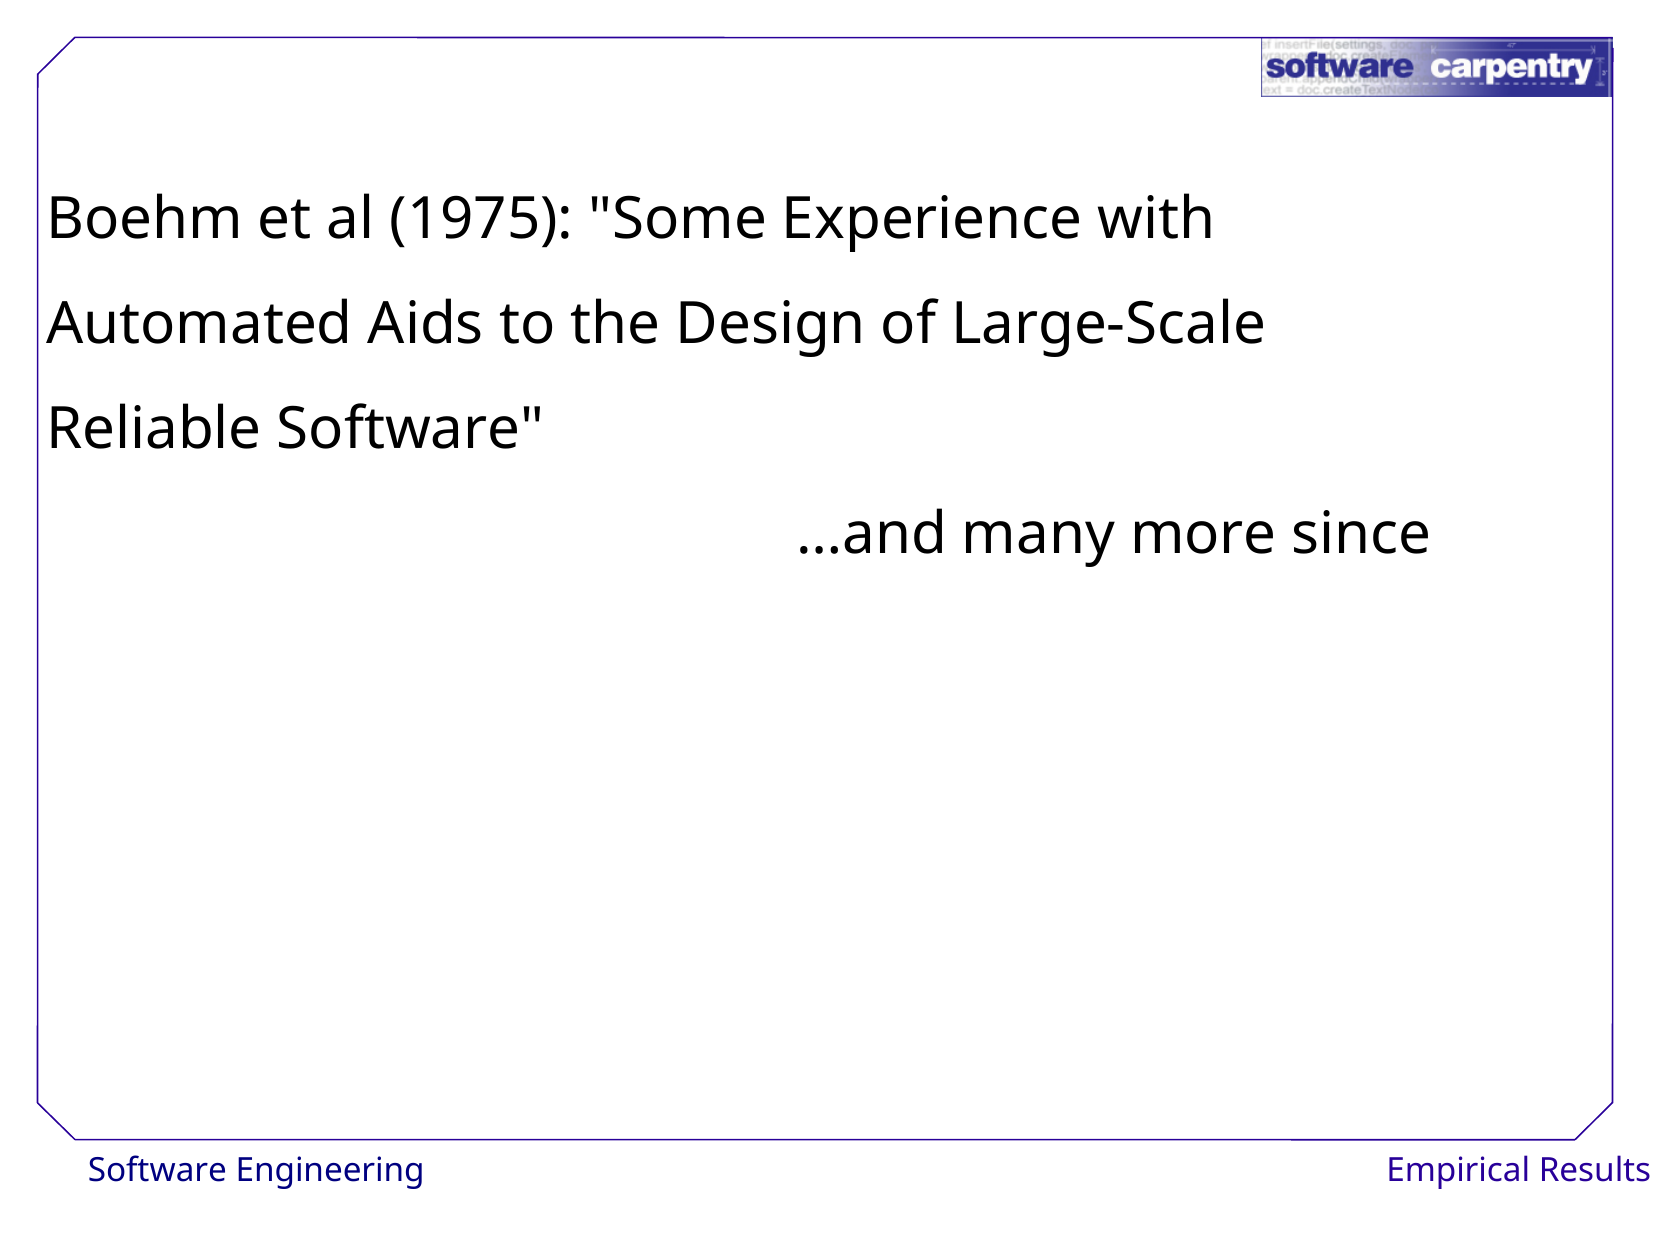

Boehm et al (1975): "Some Experience with
Automated Aids to the Design of Large-Scale
Reliable Software"
										…and many more since